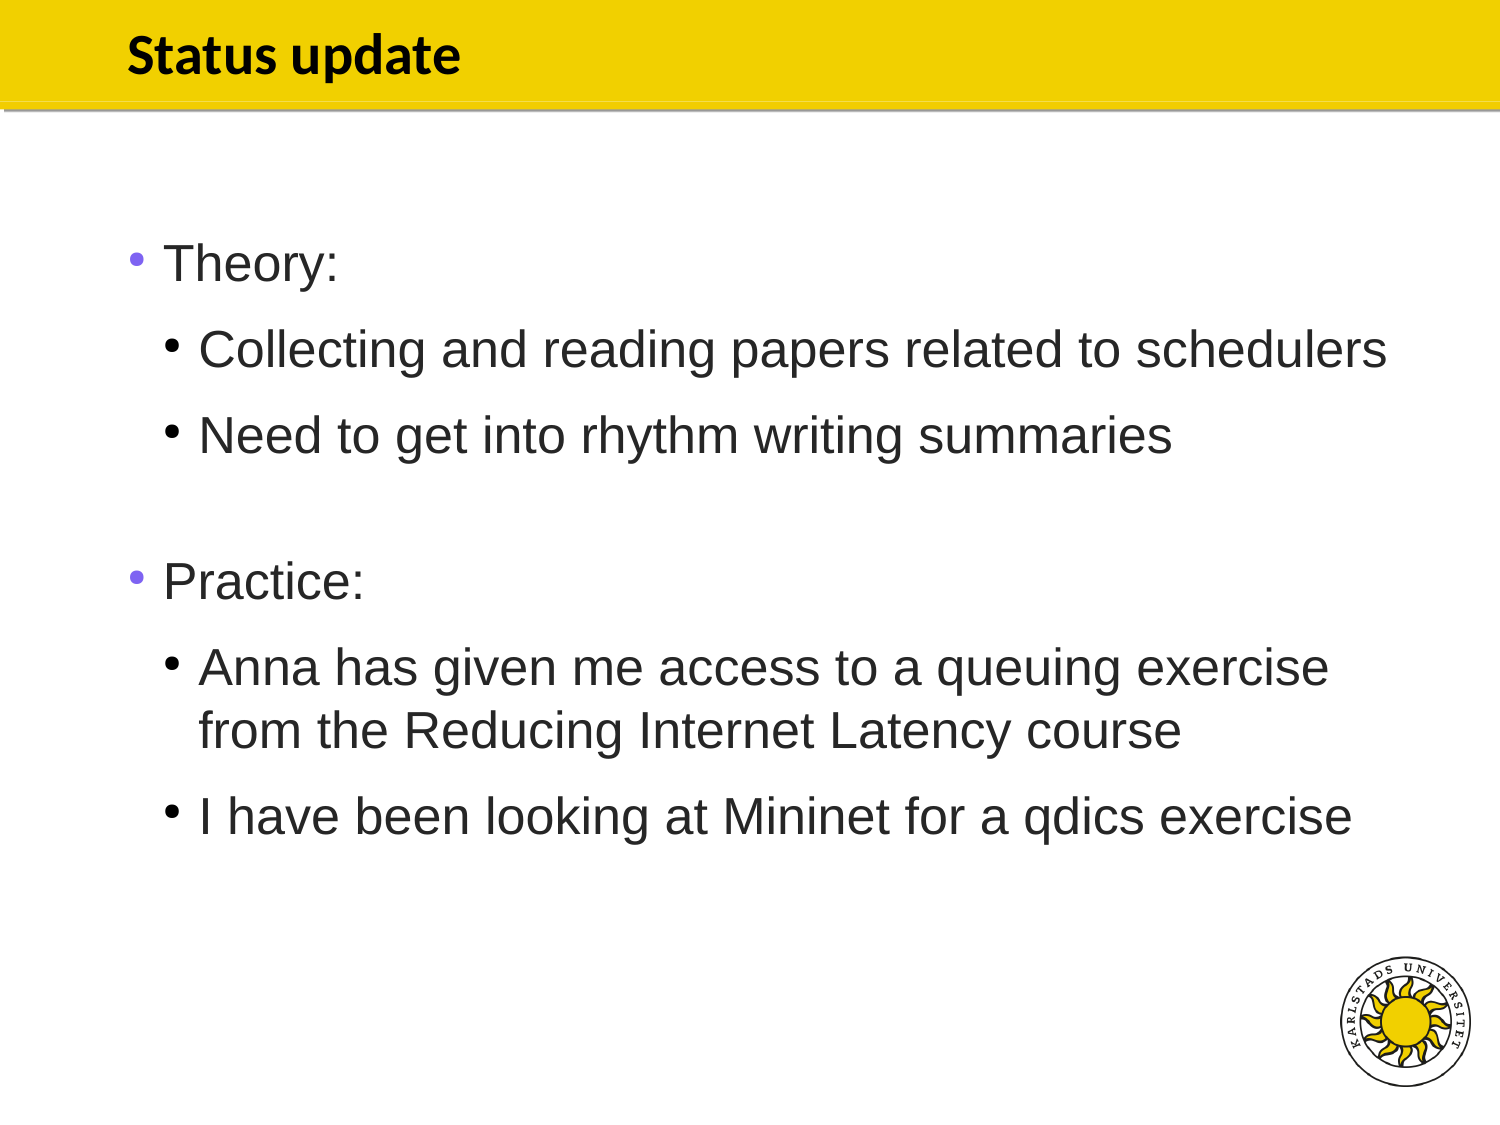

# Status update
Theory:
Collecting and reading papers related to schedulers
Need to get into rhythm writing summaries
Practice:
Anna has given me access to a queuing exercise from the Reducing Internet Latency course
I have been looking at Mininet for a qdics exercise